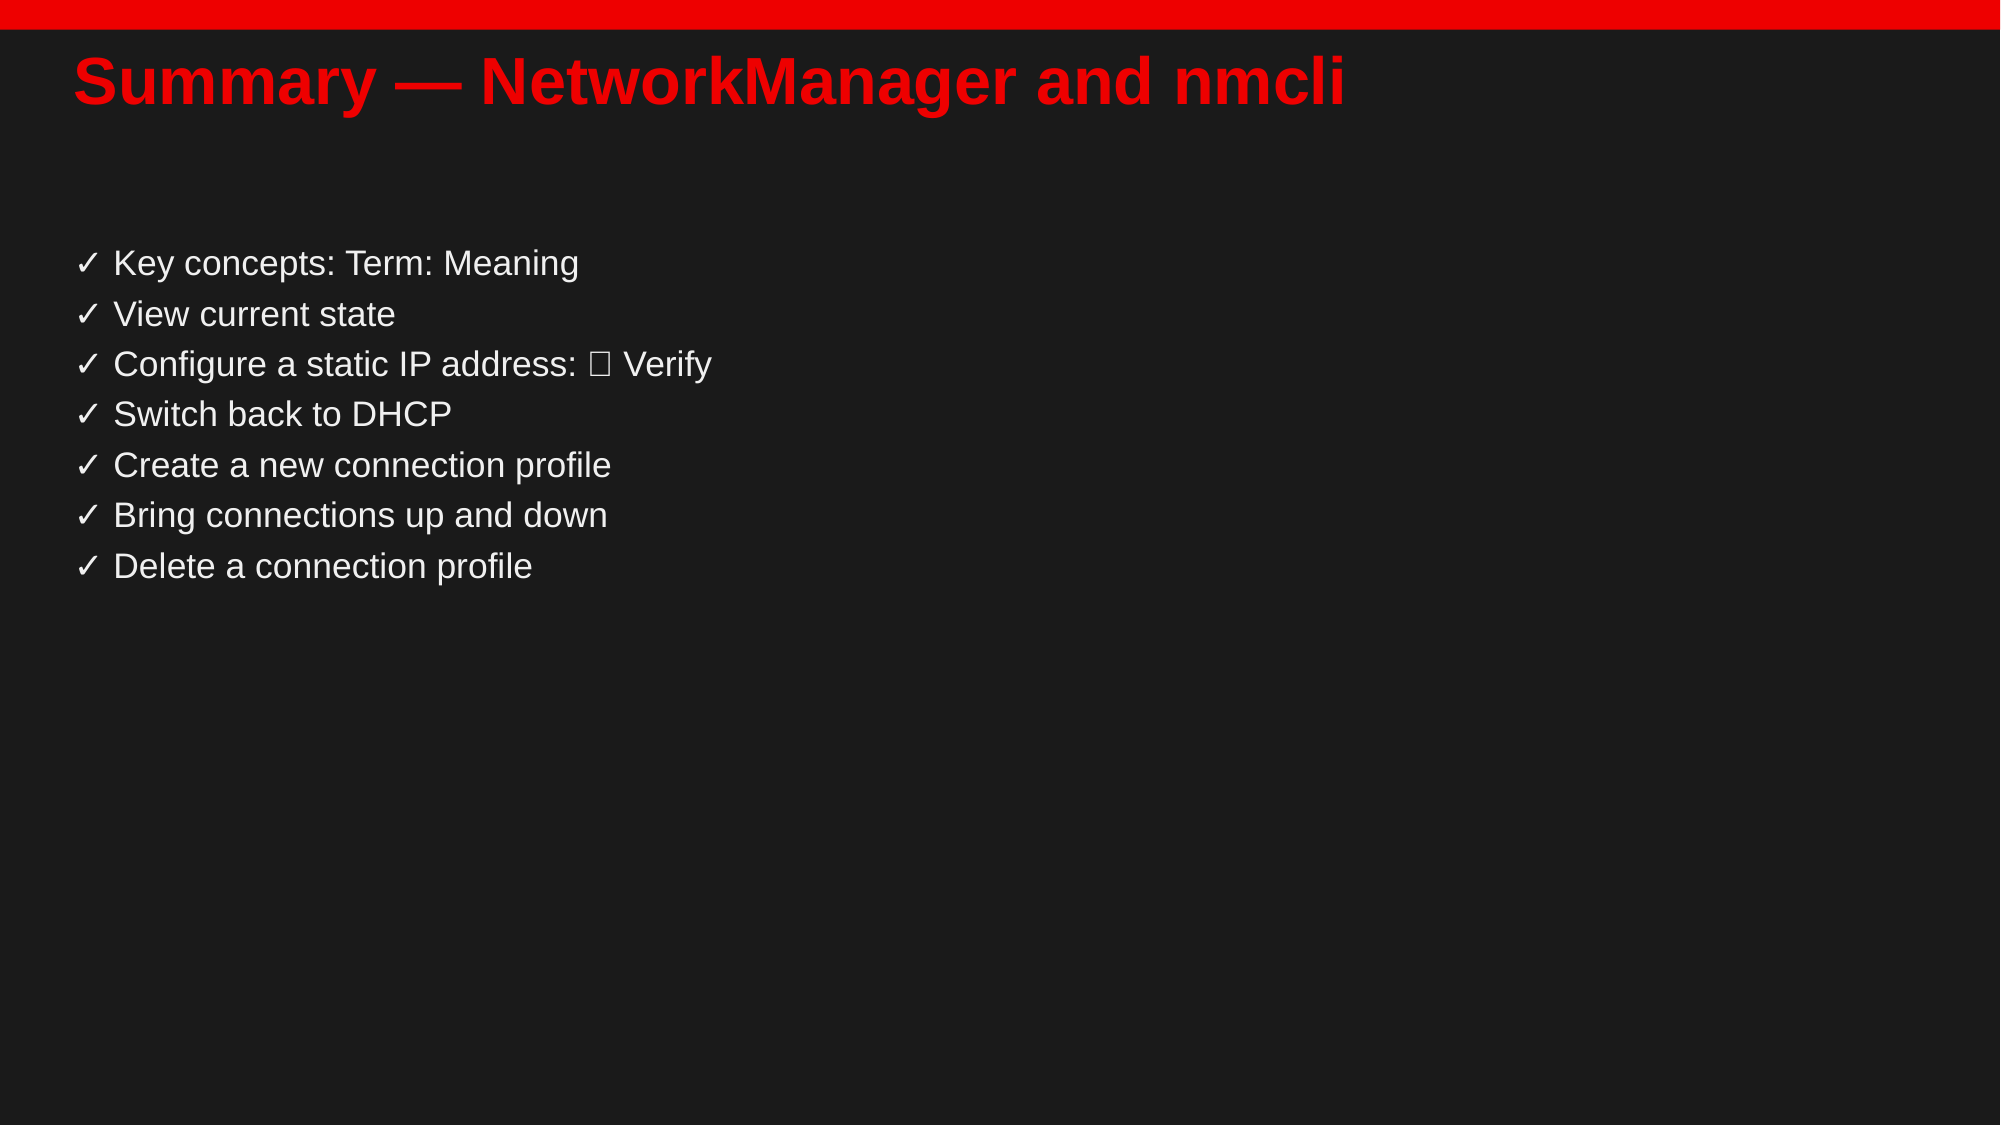

Summary — NetworkManager and nmcli
✓ Key concepts: Term: Meaning
✓ View current state
✓ Configure a static IP address: ✅ Verify
✓ Switch back to DHCP
✓ Create a new connection profile
✓ Bring connections up and down
✓ Delete a connection profile